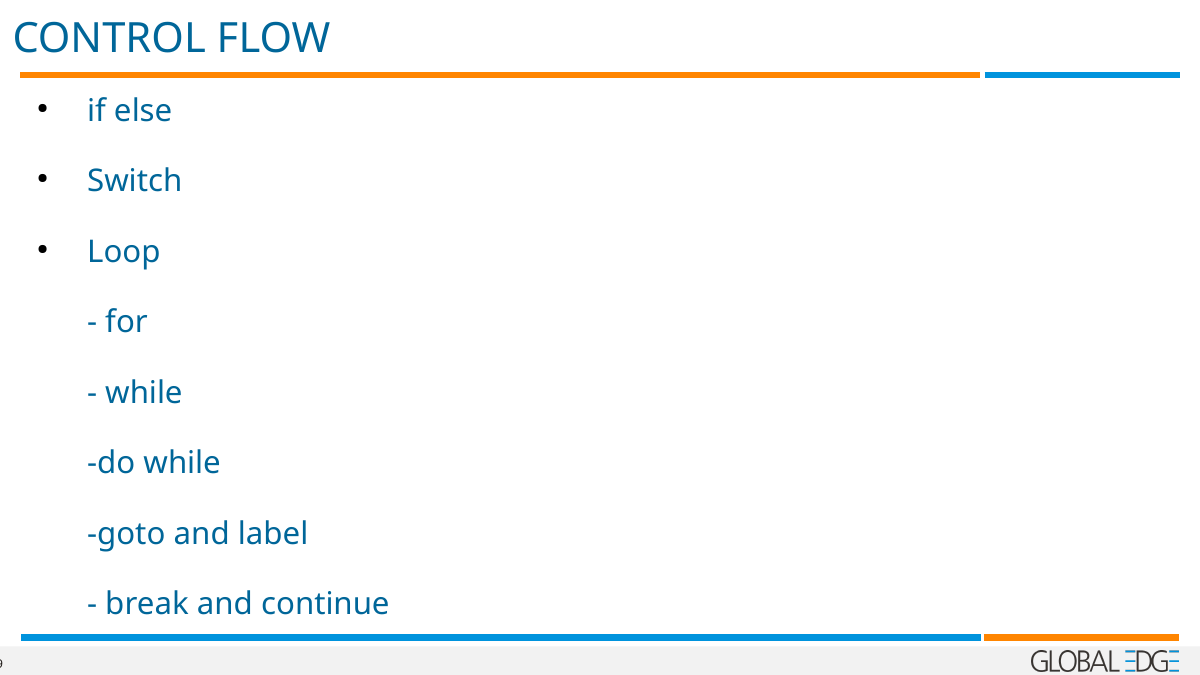

# CONTROL FLOW
if else
Switch
Loop
- for
- while
-do while
-goto and label
- break and continue